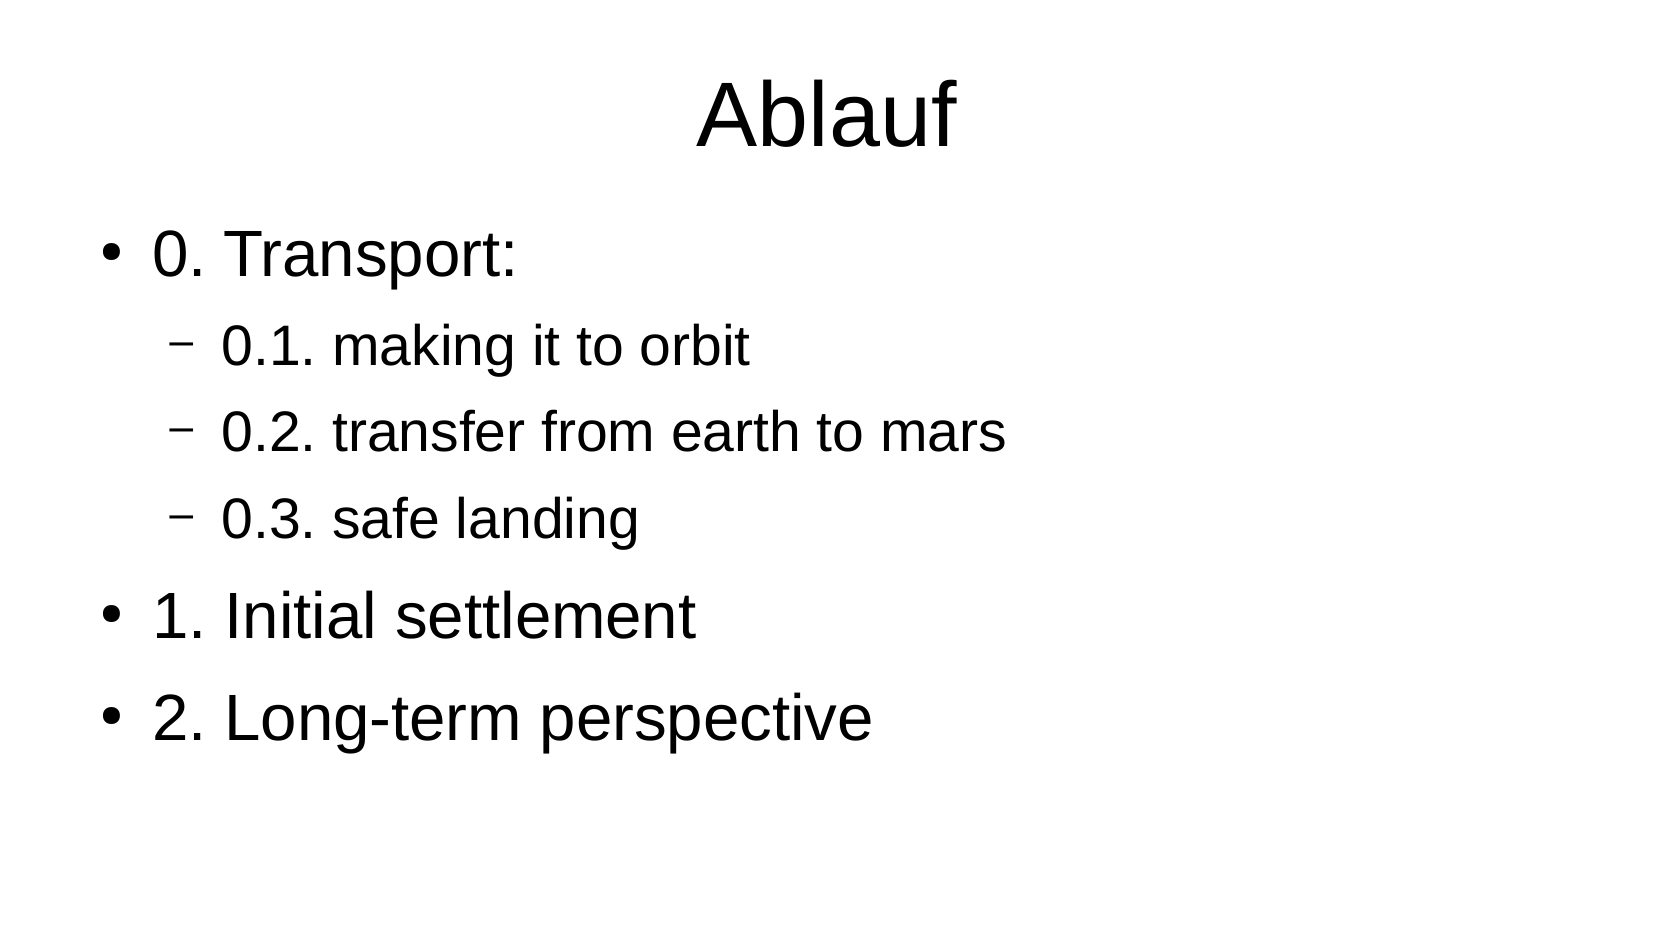

# Ablauf
0. Transport:
0.1. making it to orbit
0.2. transfer from earth to mars
0.3. safe landing
1. Initial settlement
2. Long-term perspective